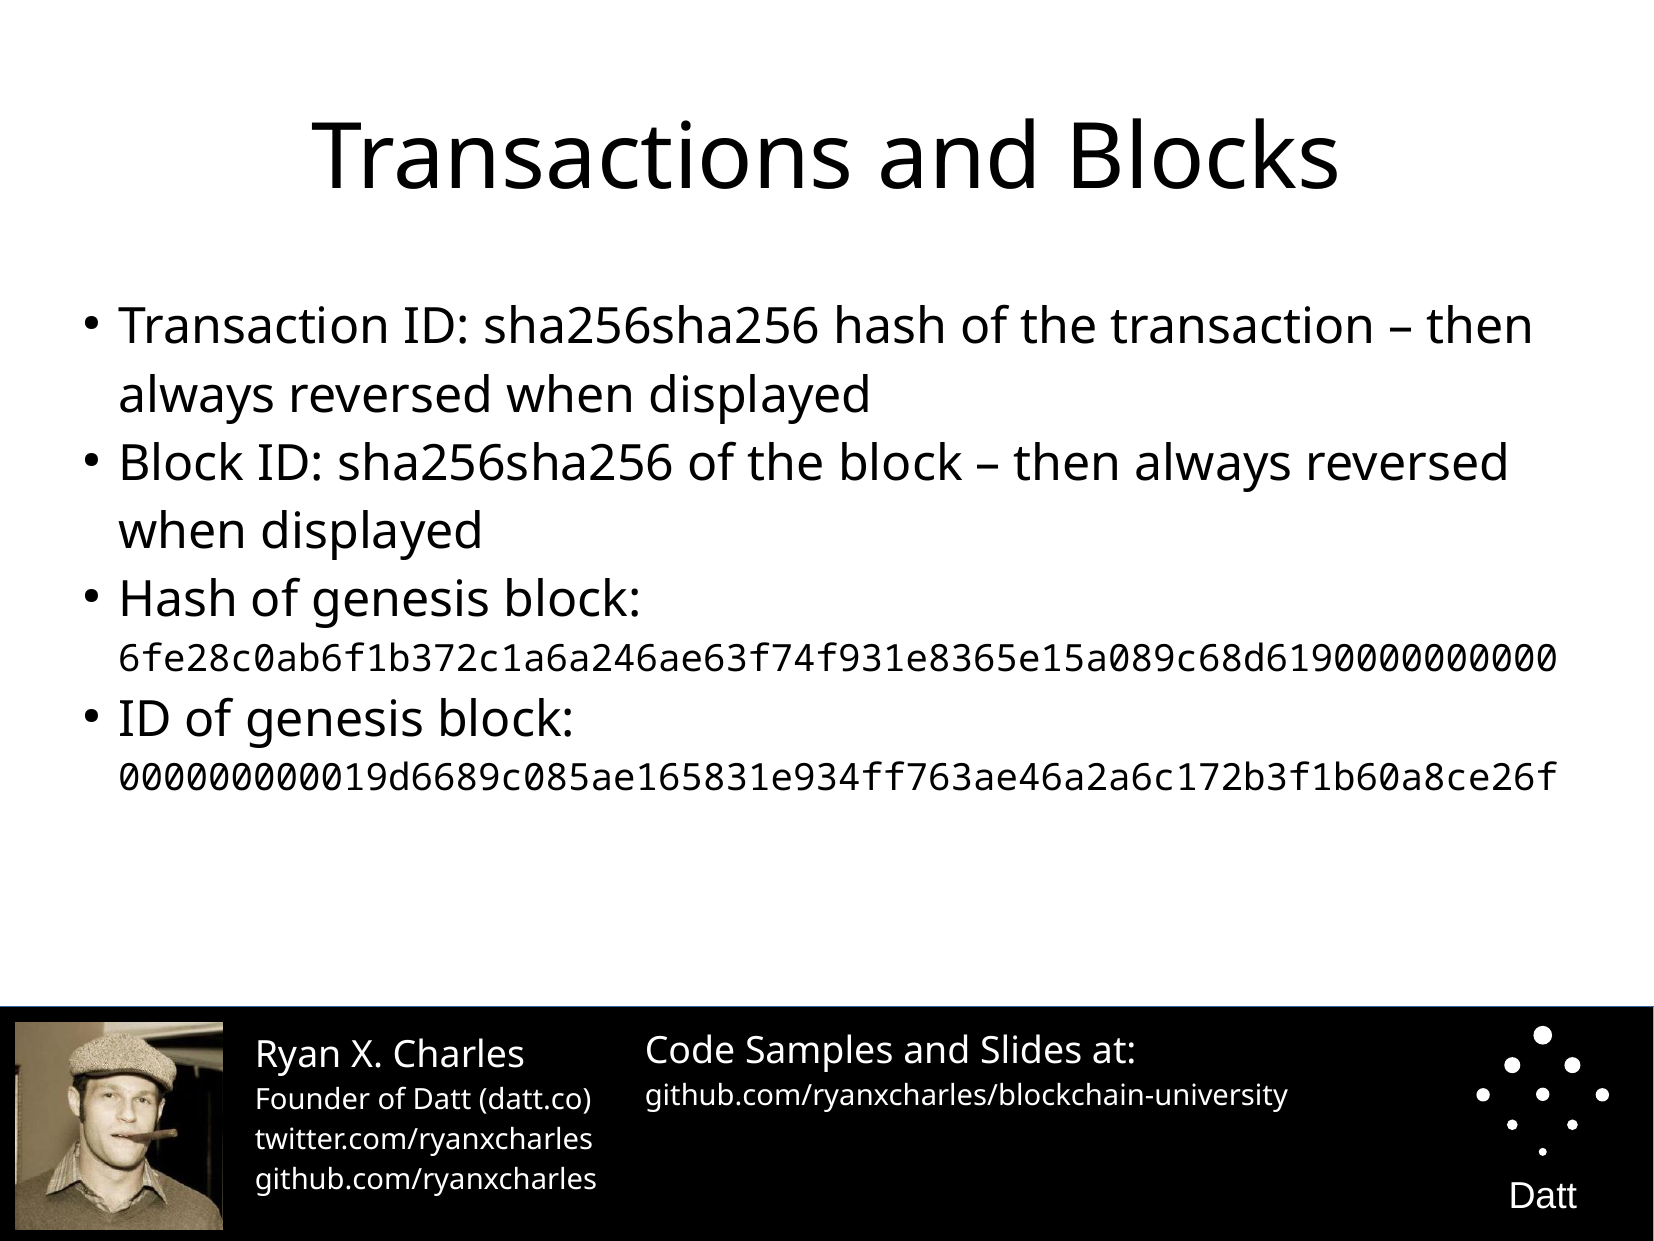

# Transactions and Blocks
Transaction ID: sha256sha256 hash of the transaction – then always reversed when displayed
Block ID: sha256sha256 of the block – then always reversed when displayed
Hash of genesis block: 6fe28c0ab6f1b372c1a6a246ae63f74f931e8365e15a089c68d6190000000000
ID of genesis block: 000000000019d6689c085ae165831e934ff763ae46a2a6c172b3f1b60a8ce26f
Code Samples and Slides at:
github.com/ryanxcharles/blockchain-university
Ryan X. Charles
Founder of Datt (datt.co)
twitter.com/ryanxcharles
github.com/ryanxcharles
Datt